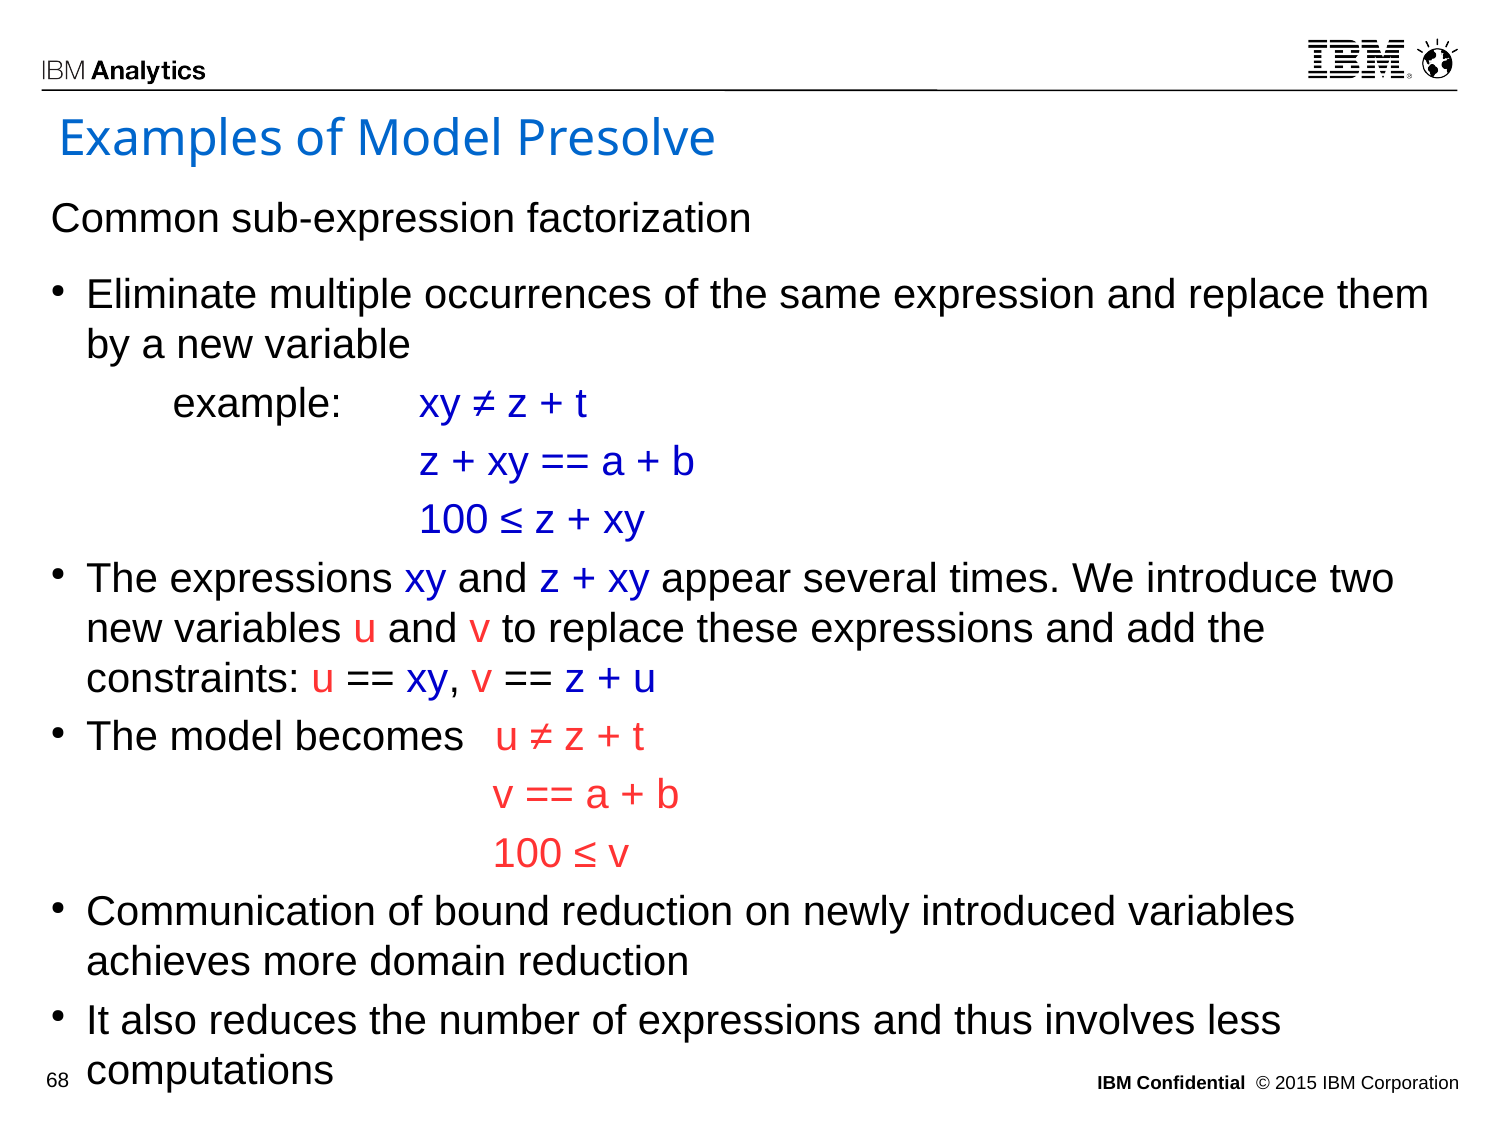

# Examples of Model Presolve
Common sub-expression factorization
Eliminate multiple occurrences of the same expression and replace them by a new variable
example: 	xy ≠ z + t
				z + xy == a + b
				100 ≤ z + xy
The expressions xy and z + xy appear several times. We introduce two new variables u and v to replace these expressions and add the constraints: u == xy, v == z + u
The model becomes	 u ≠ z + t
					v == a + b
					100 ≤ v
Communication of bound reduction on newly introduced variables achieves more domain reduction
It also reduces the number of expressions and thus involves less computations